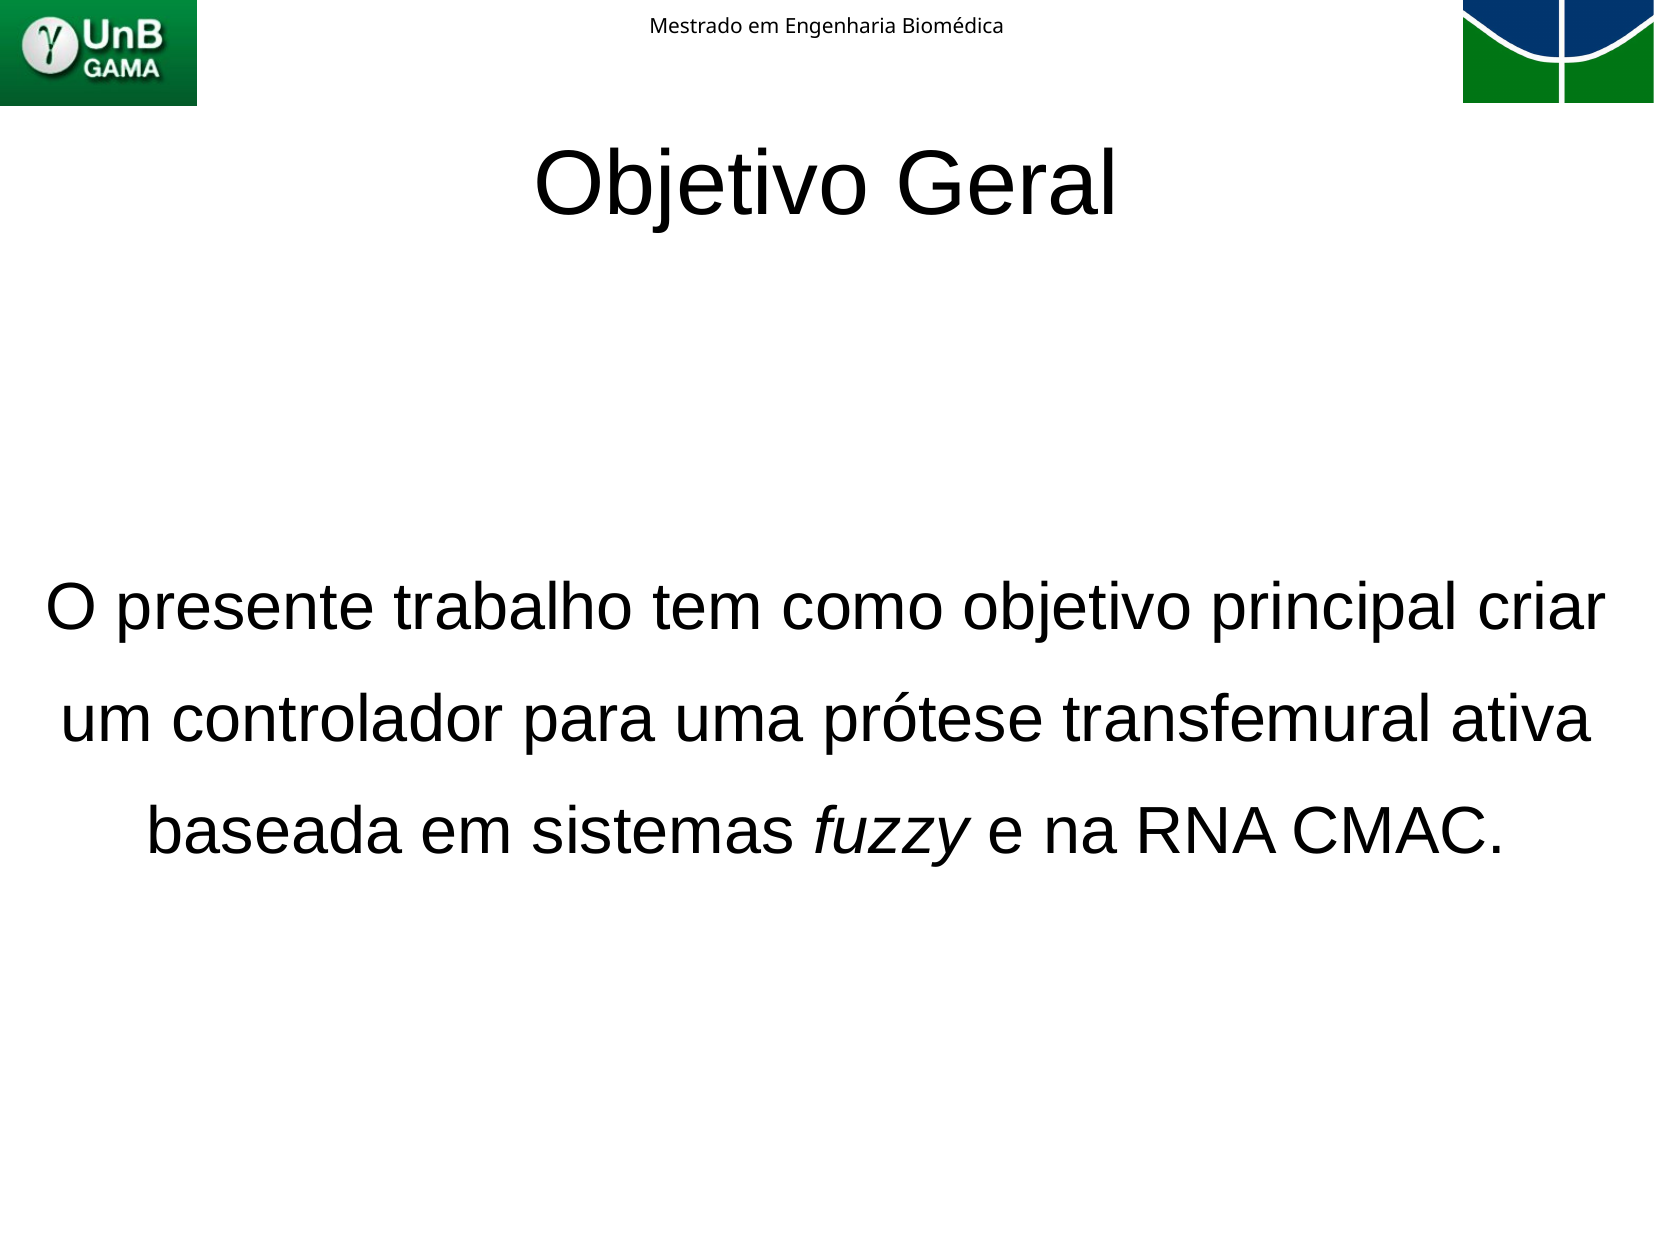

# Objetivo Geral
O presente trabalho tem como objetivo principal criar um controlador para uma prótese transfemural ativa baseada em sistemas fuzzy e na RNA CMAC.